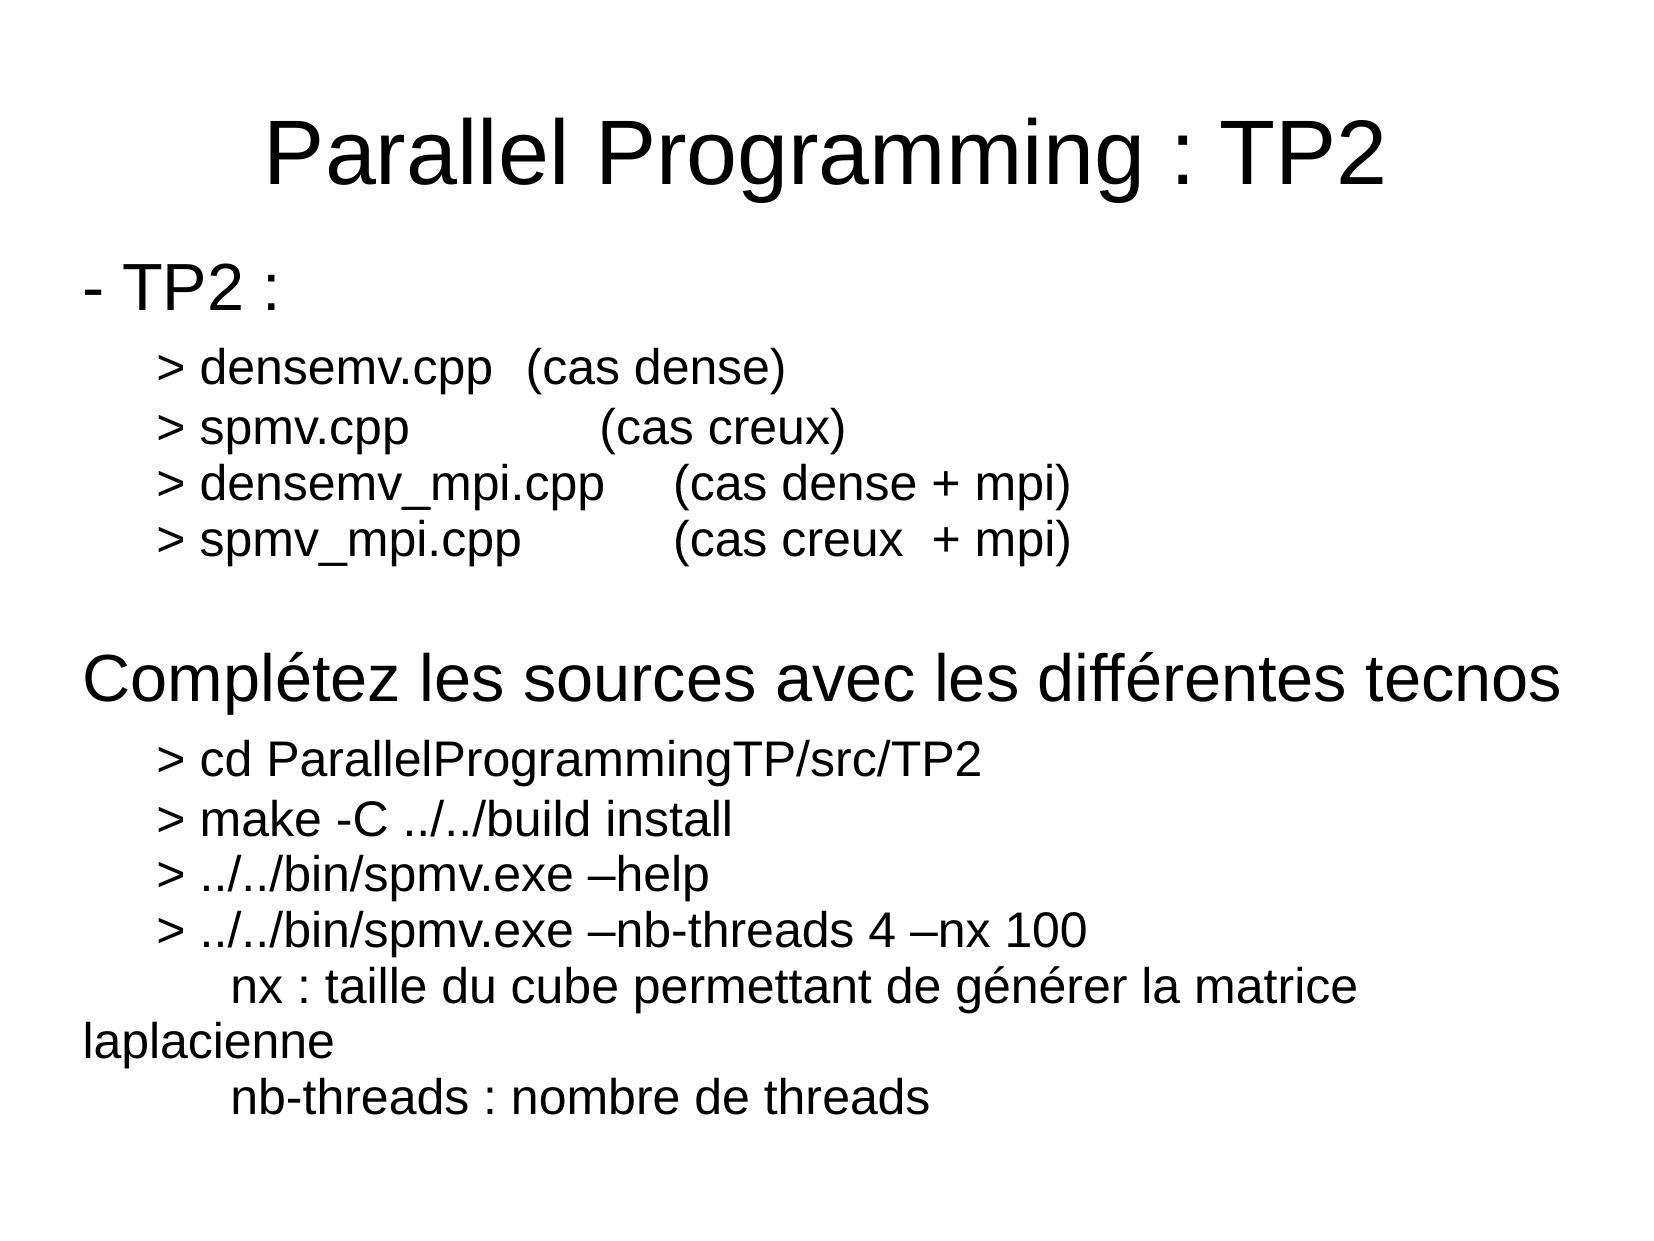

# Parallel Programming : TP2
- TP2 :
	> densemv.cpp	(cas dense)
	> spmv.cpp			(cas creux)
	> densemv_mpi.cpp	(cas dense + mpi)
	> spmv_mpi.cpp			(cas creux + mpi)
Complétez les sources avec les différentes tecnos
	> cd ParallelProgrammingTP/src/TP2
	> make -C ../../build install
	> ../../bin/spmv.exe –help
	> ../../bin/spmv.exe –nb-threads 4 –nx 100
		nx : taille du cube permettant de générer la matrice laplacienne
		nb-threads : nombre de threads